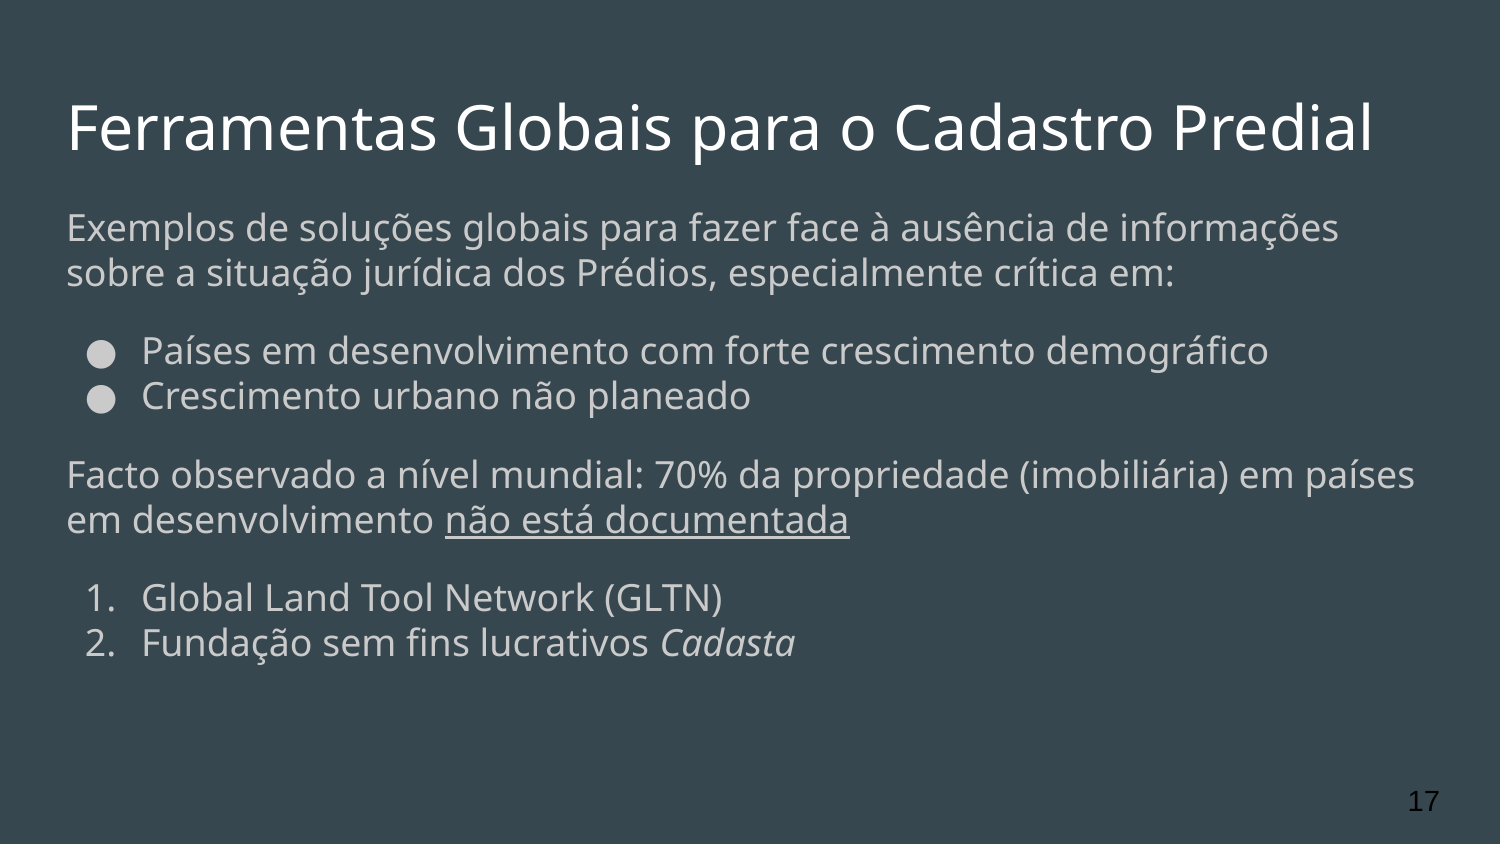

# Ferramentas Globais para o Cadastro Predial
Exemplos de soluções globais para fazer face à ausência de informações sobre a situação jurídica dos Prédios, especialmente crítica em:
Países em desenvolvimento com forte crescimento demográfico
Crescimento urbano não planeado
Facto observado a nível mundial: 70% da propriedade (imobiliária) em países em desenvolvimento não está documentada
Global Land Tool Network (GLTN)
Fundação sem fins lucrativos Cadasta